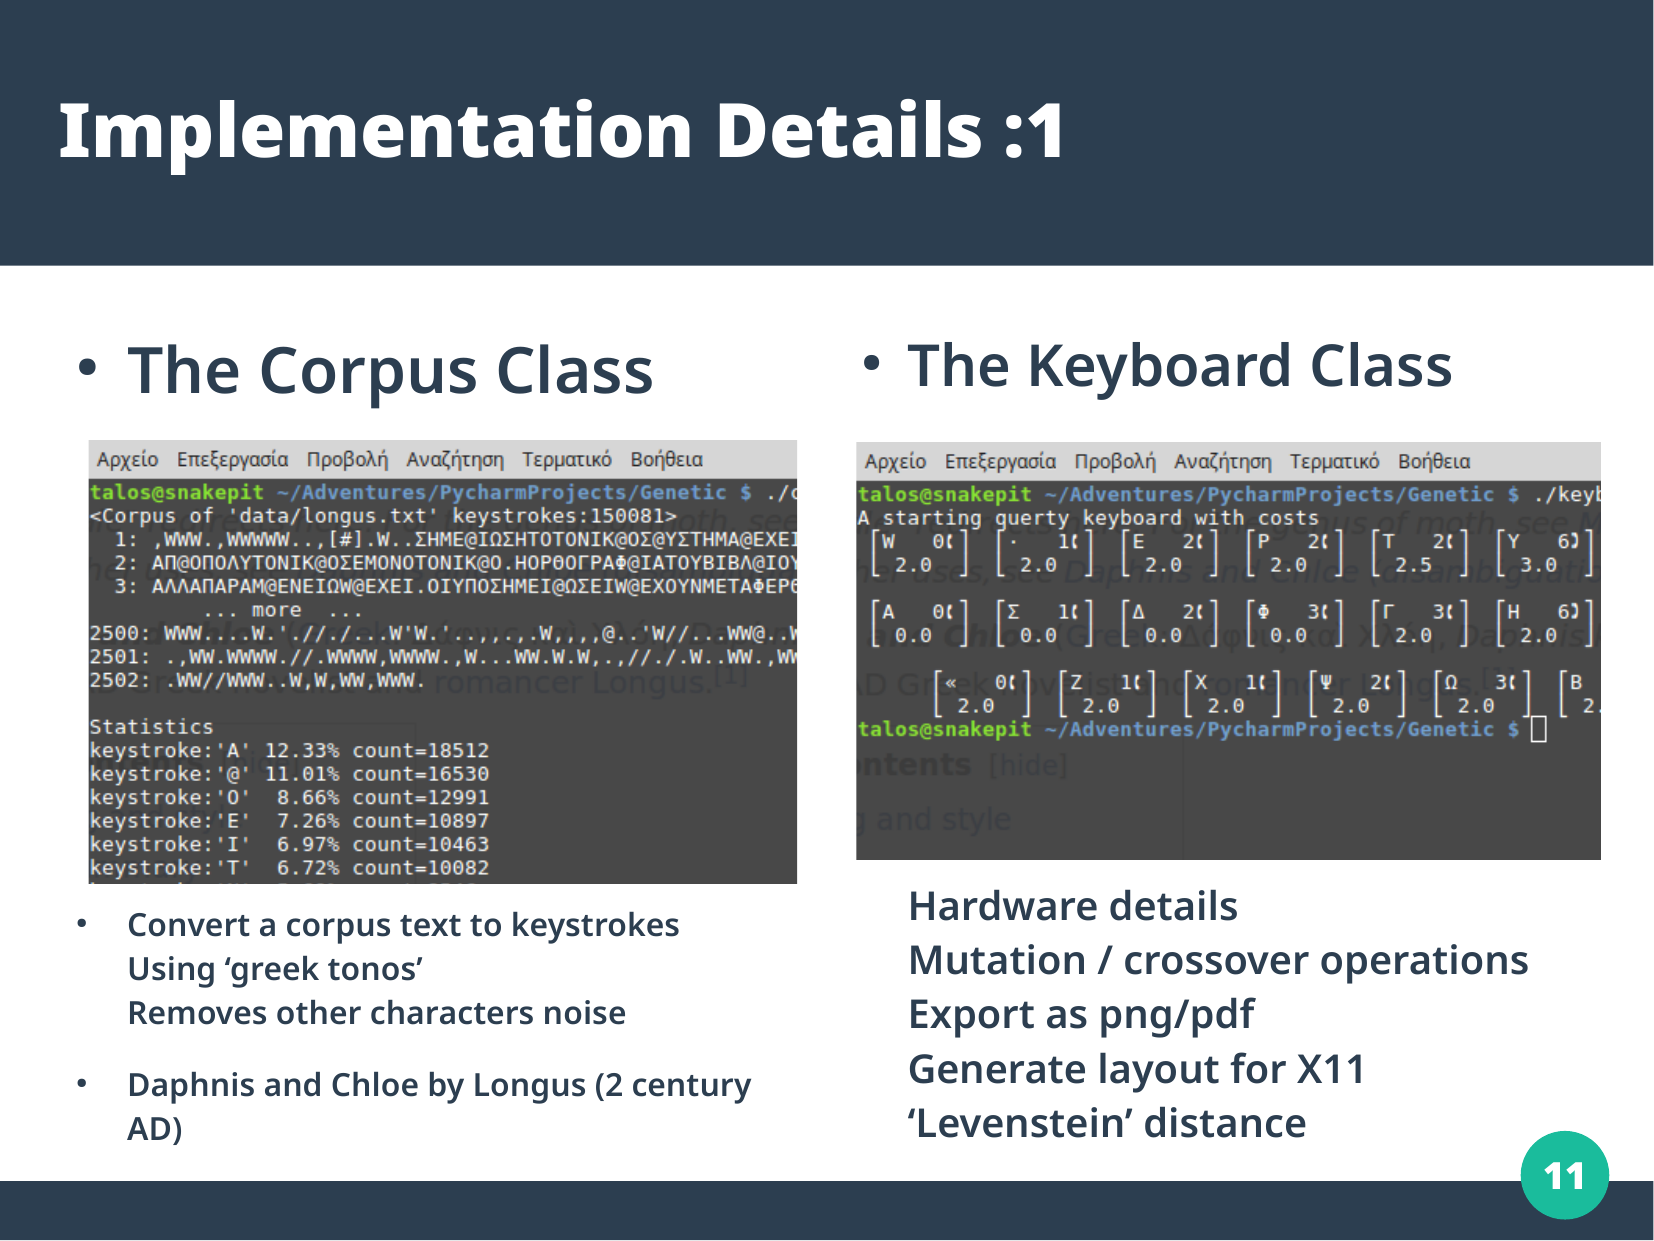

# Implementation Details :1
The Corpus Class
Convert a corpus text to keystrokes
Using ‘greek tonos’
Removes other characters noise
Daphnis and Chloe by Longus (2 century AD)
The Keyboard Class
Hardware details
Mutation / crossover operations
Export as png/pdf
Generate layout for X11
‘Levenstein’ distance
11